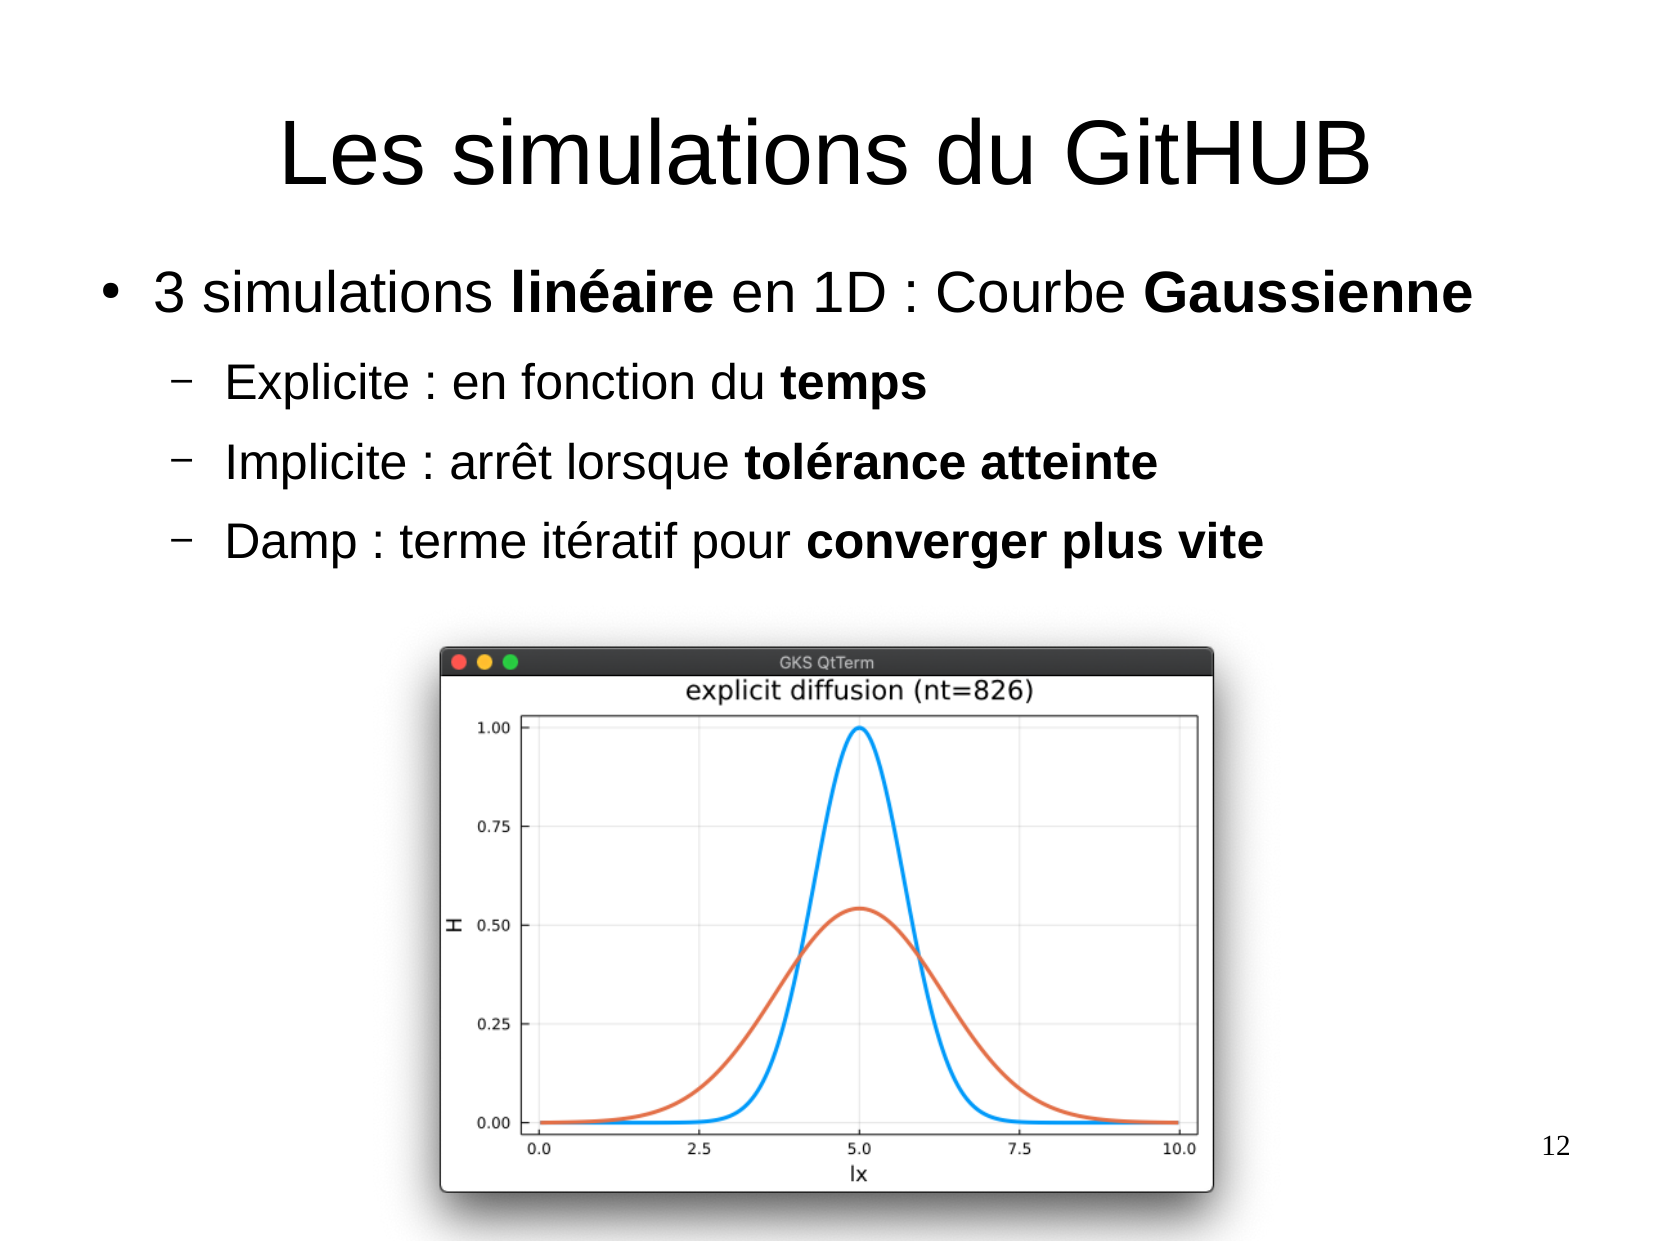

# Les simulations du GitHUB
3 simulations linéaire en 1D : Courbe Gaussienne
Explicite : en fonction du temps
Implicite : arrêt lorsque tolérance atteinte
Damp : terme itératif pour converger plus vite
12